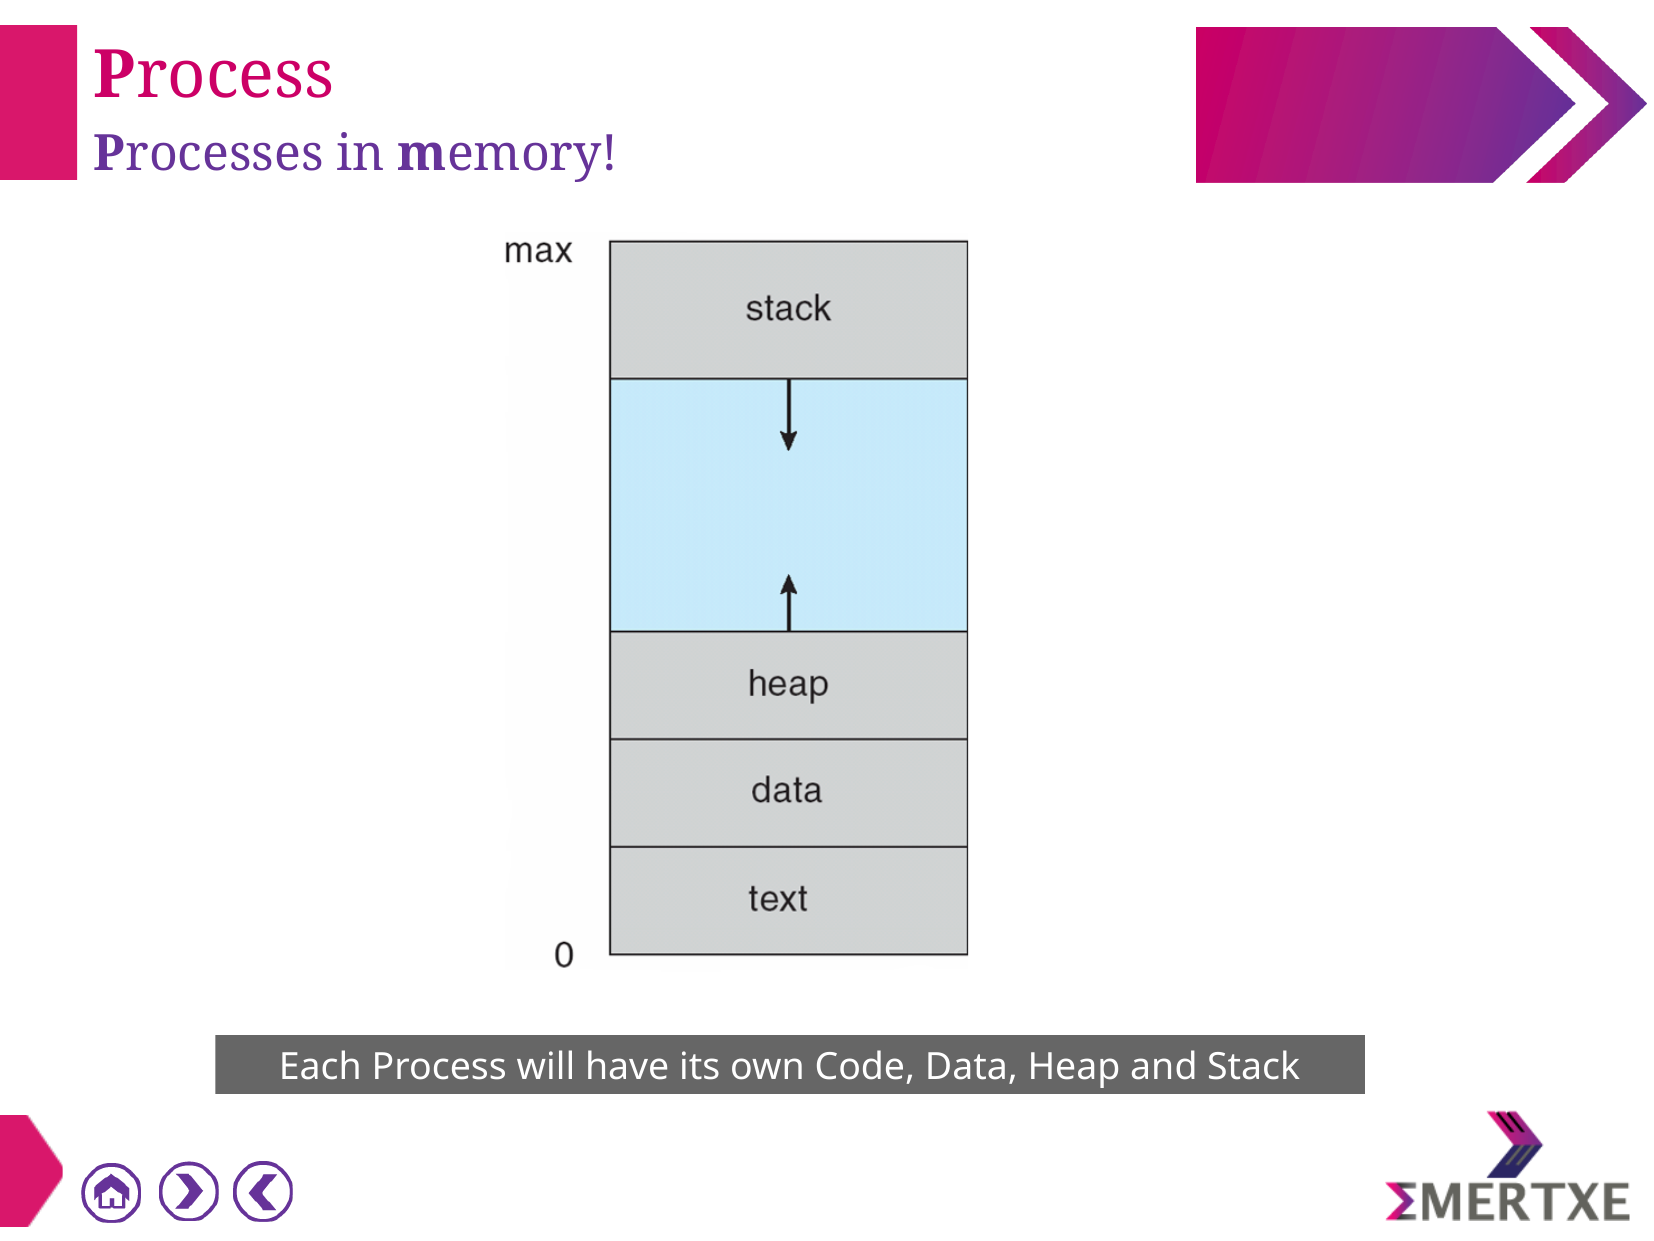

# Process Processes in memory!
Each Process will have its own Code, Data, Heap and Stack